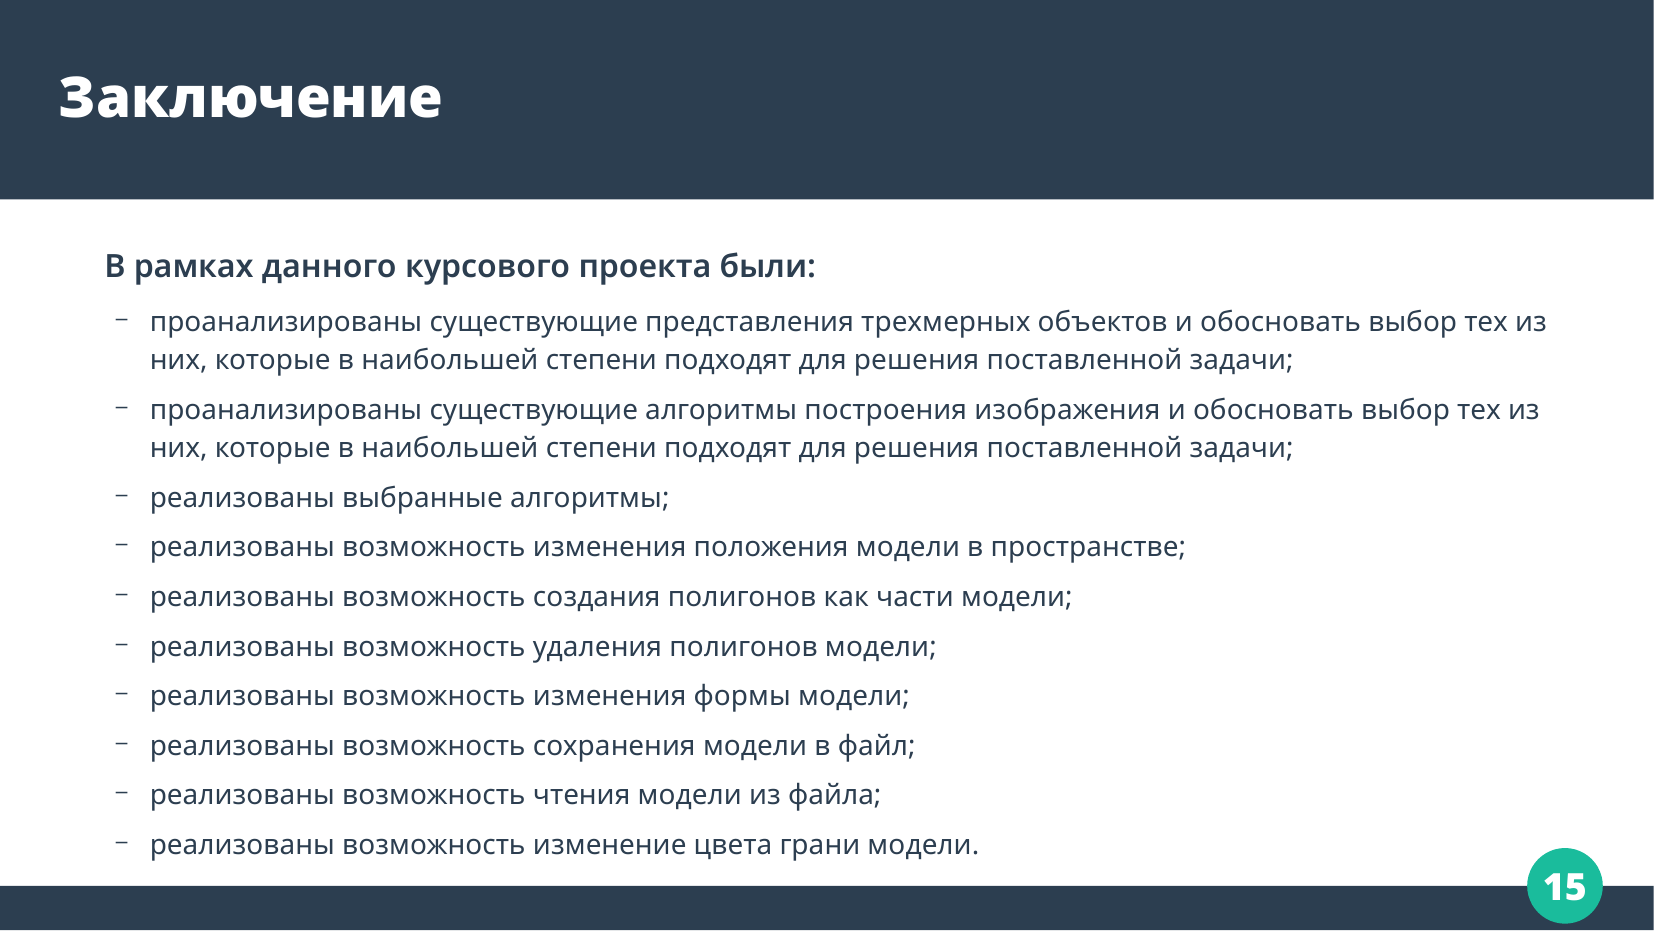

# Заключение
В рамках данного курсового проекта были:
проанализированы существующие представления трехмерных объектов и обосновать выбор тех из них, которые в наибольшей степени подходят для решения поставленной задачи;
проанализированы существующие алгоритмы построения изображения и обосновать выбор тех из них, которые в наибольшей степени подходят для решения поставленной задачи;
реализованы выбранные алгоритмы;
реализованы возможность изменения положения модели в пространстве;
реализованы возможность создания полигонов как части модели;
реализованы возможность удаления полигонов модели;
реализованы возможность изменения формы модели;
реализованы возможность сохранения модели в файл;
реализованы возможность чтения модели из файла;
реализованы возможность изменение цвета грани модели.